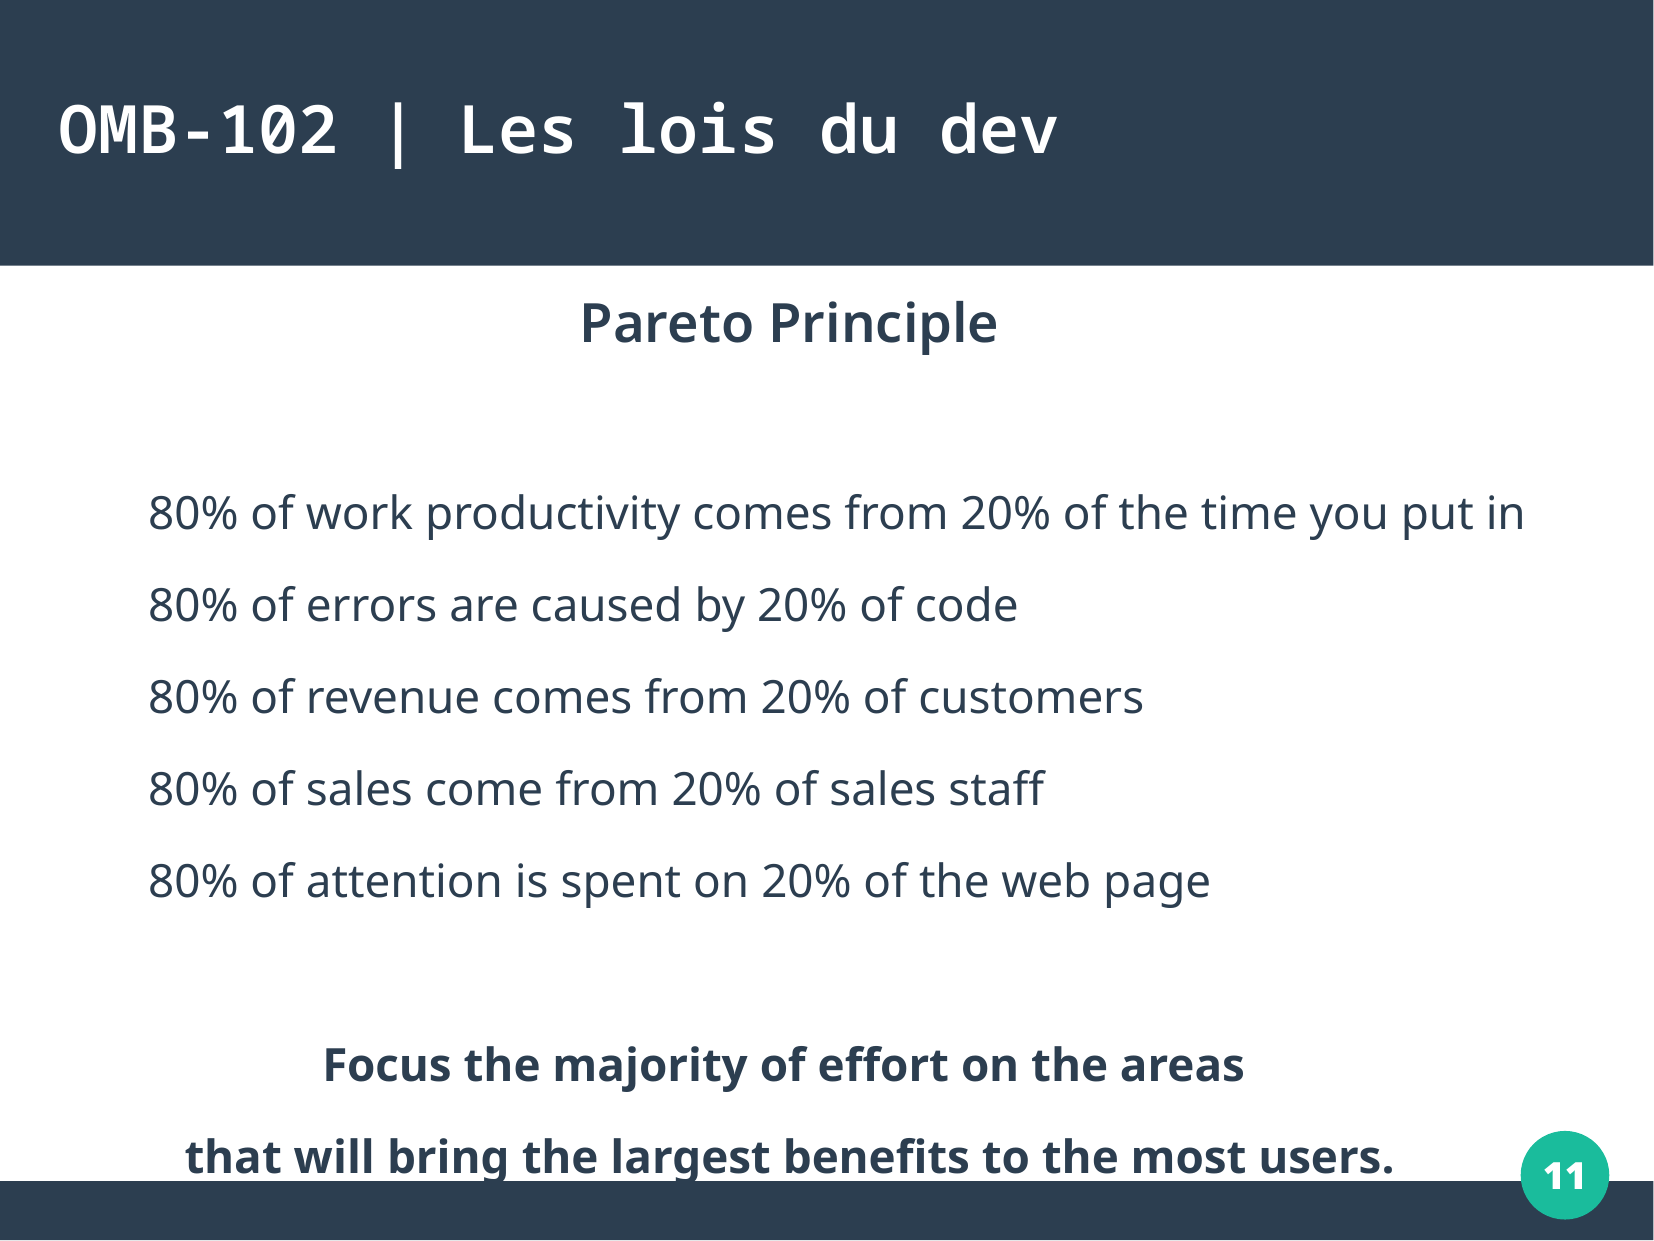

# OMB-102 | Les lois du dev
Pareto Principle
80% of work productivity comes from 20% of the time you put in
80% of errors are caused by 20% of code
80% of revenue comes from 20% of customers
80% of sales come from 20% of sales staff
80% of attention is spent on 20% of the web page
Focus the majority of effort on the areas
that will bring the largest benefits to the most users.
11